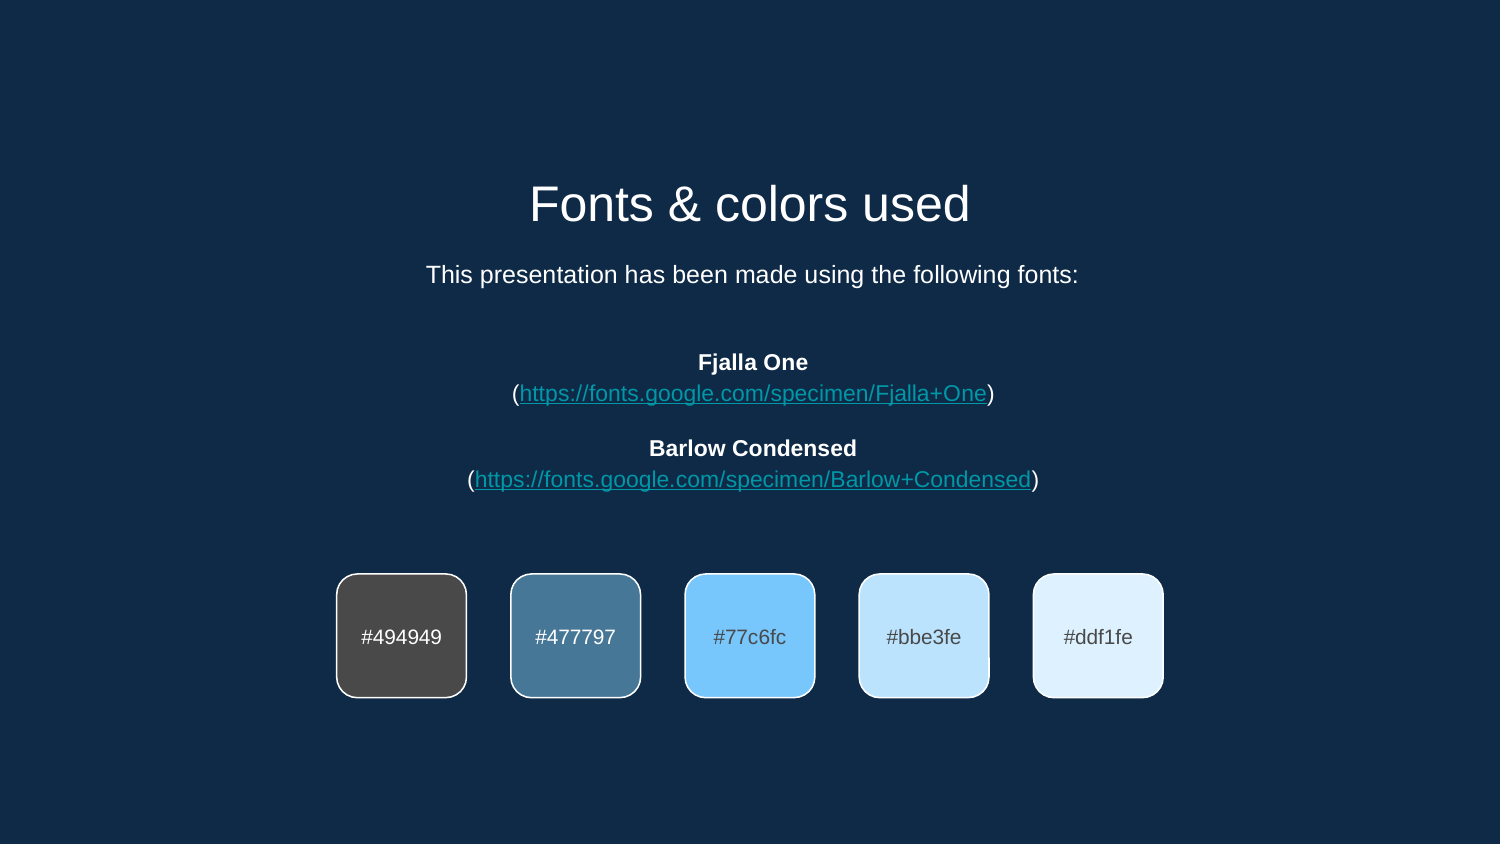

# Fonts & colors used
This presentation has been made using the following fonts:
Fjalla One
(https://fonts.google.com/specimen/Fjalla+One)
Barlow Condensed
(https://fonts.google.com/specimen/Barlow+Condensed)
#494949
#477797
#77c6fc
#bbe3fe
#ddf1fe